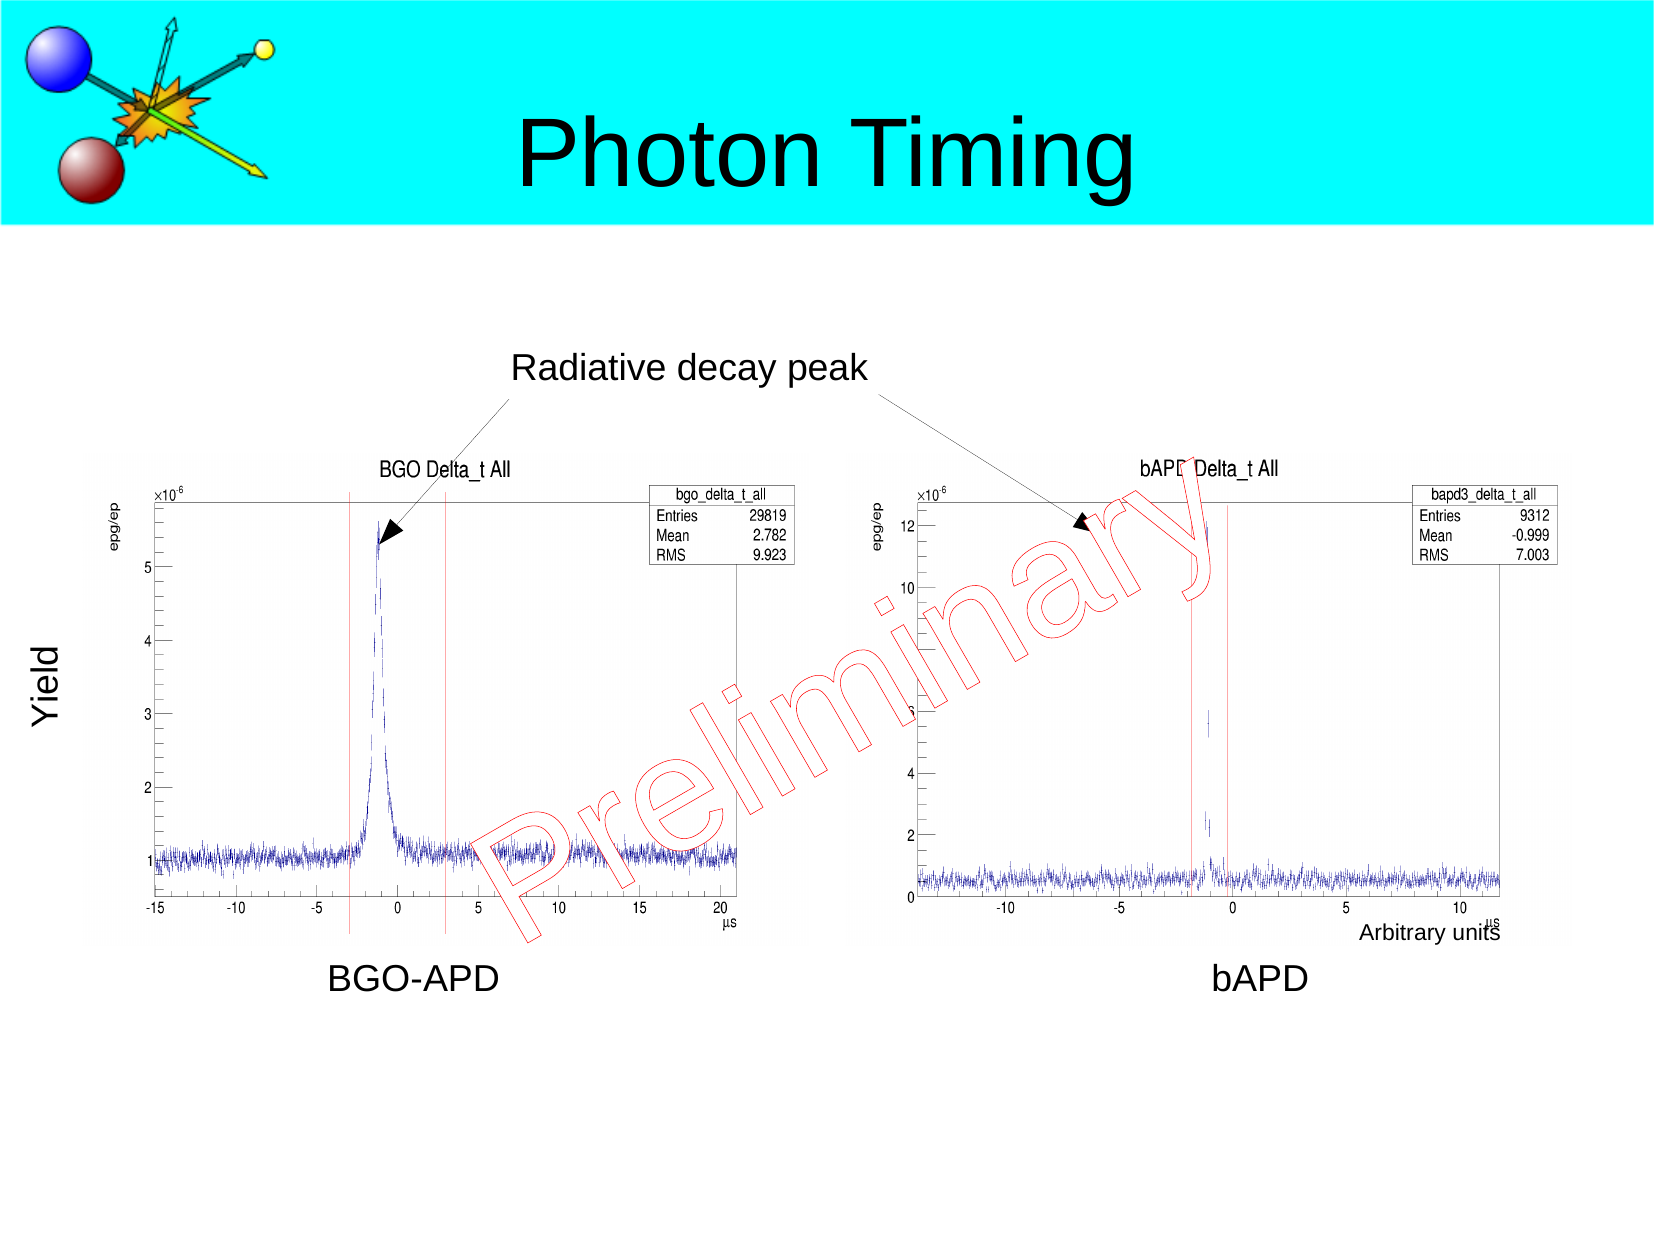

# Photon Timing
Radiative decay peak
Preliminary
Yield
Arbitrary units
BGO-APD bAPD